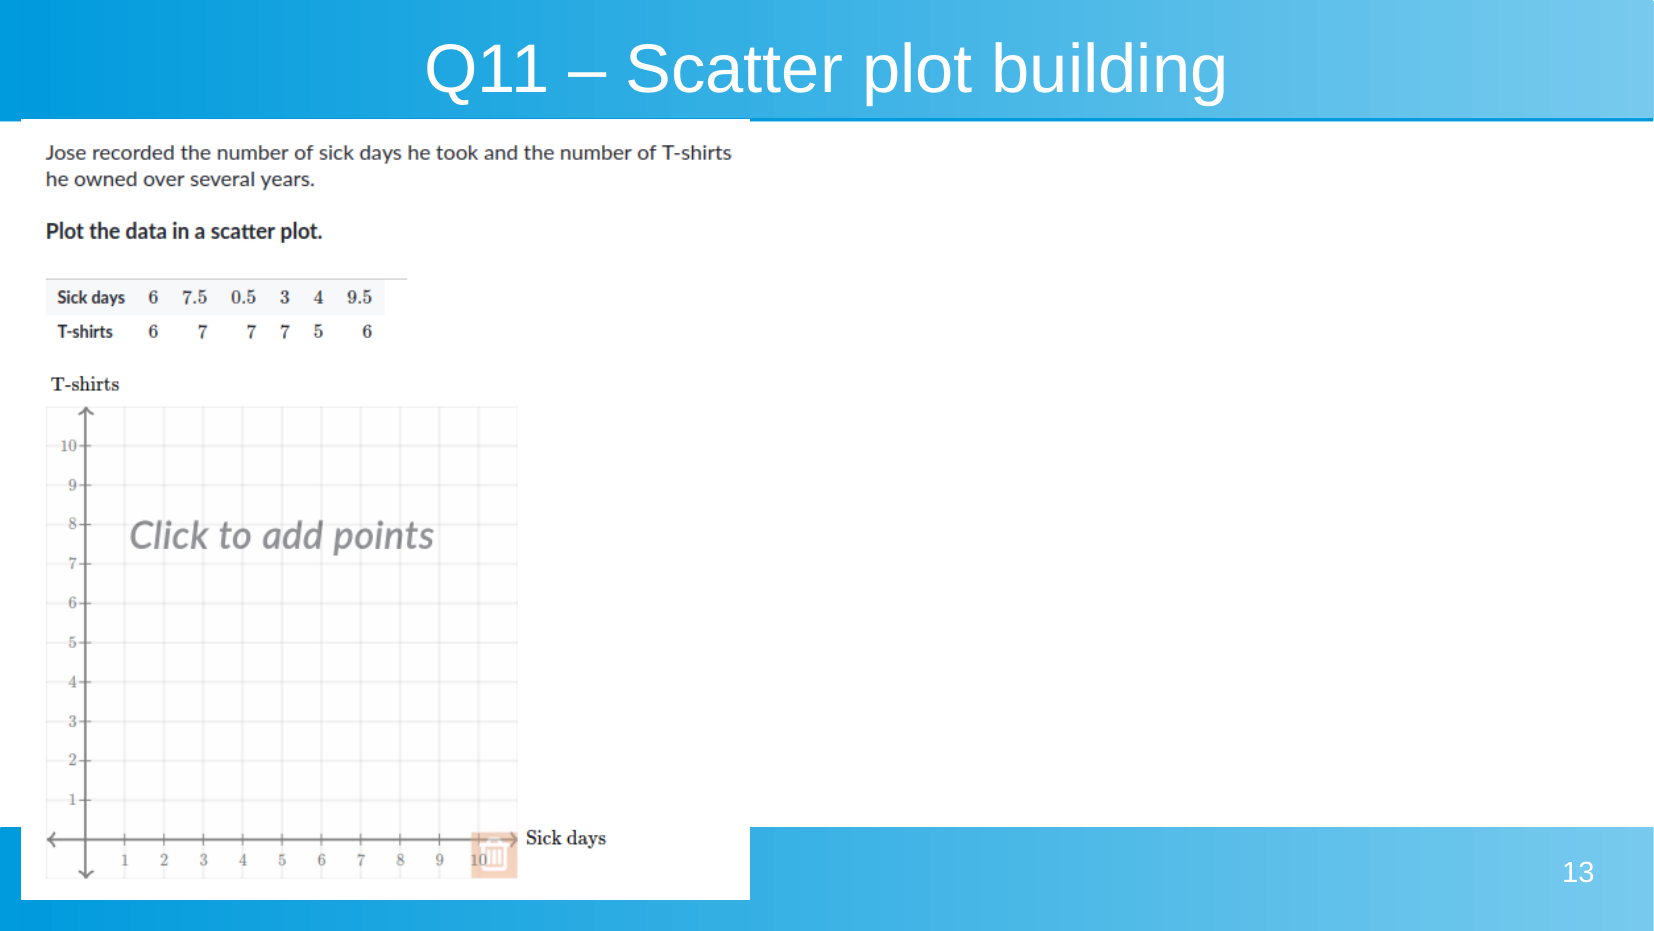

# Q11 – Scatter plot building
13